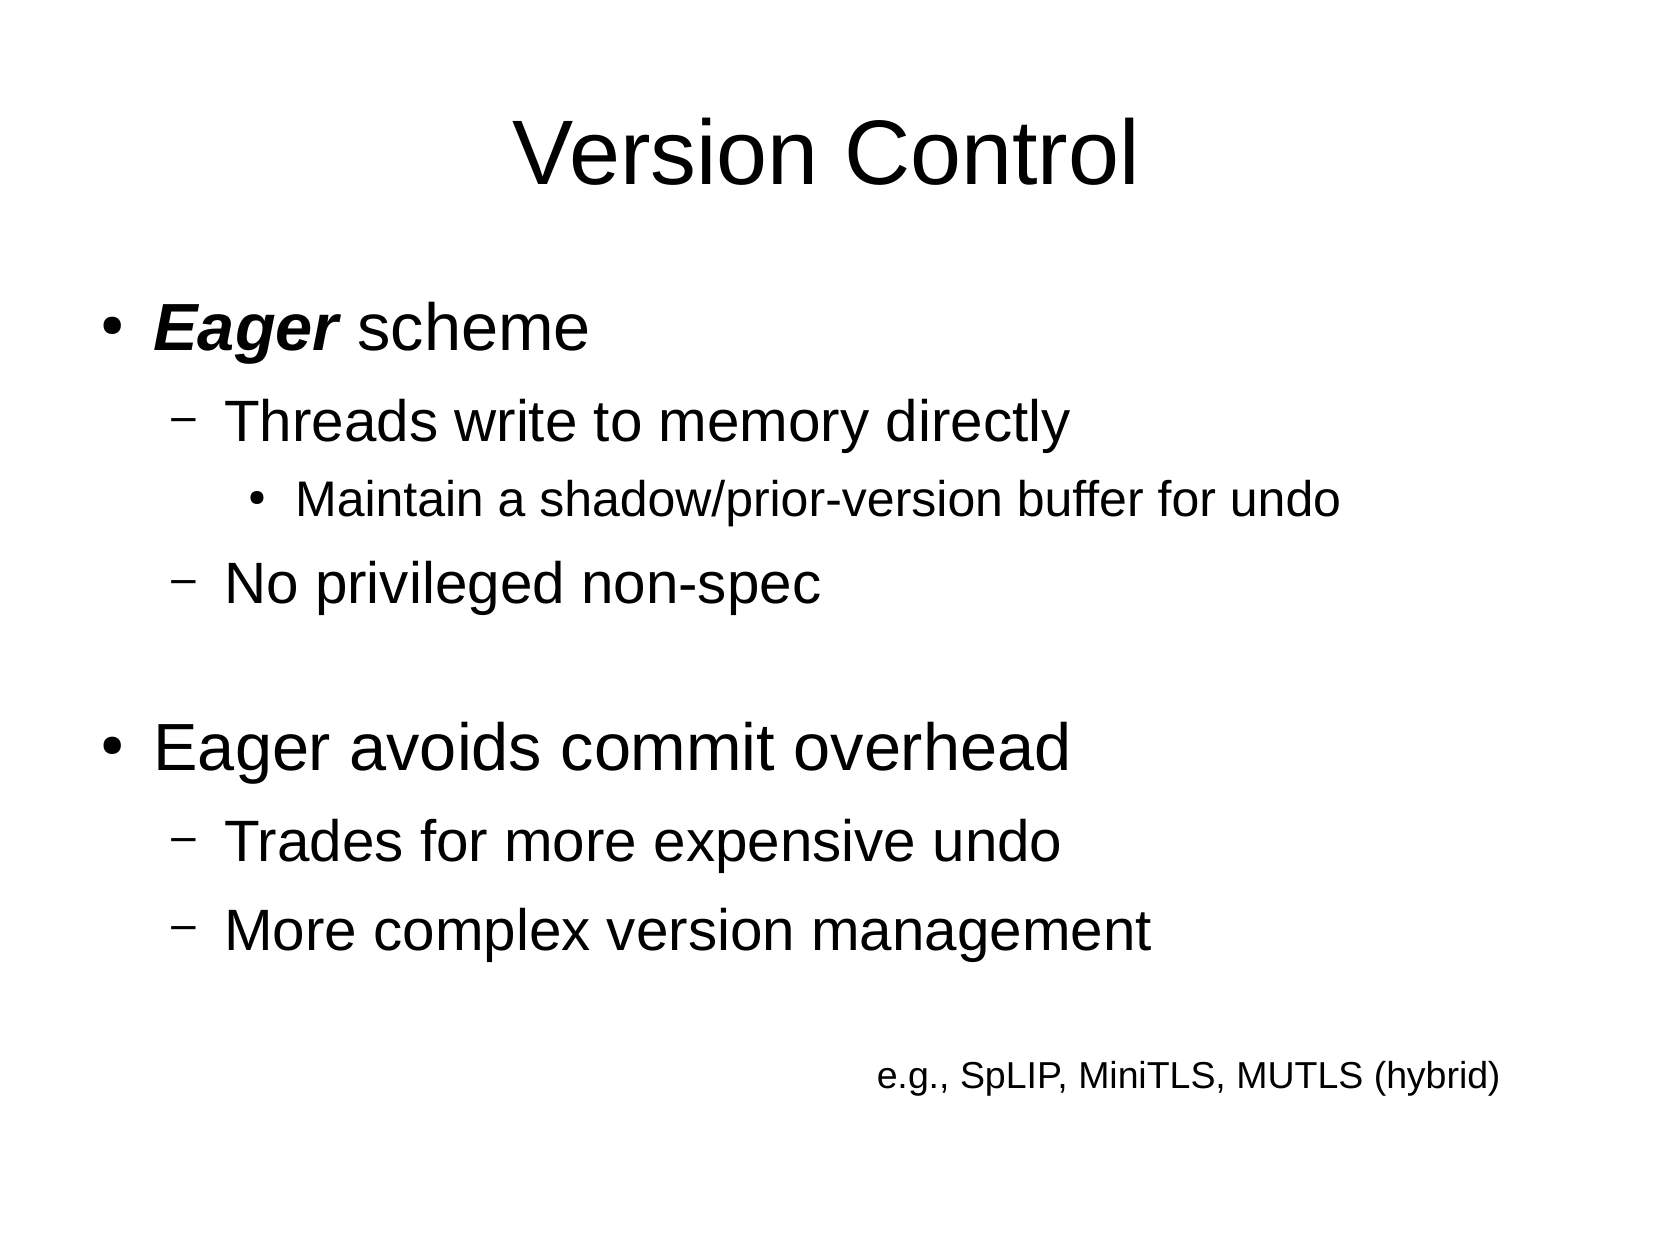

# Version Control
Eager scheme
Threads write to memory directly
Maintain a shadow/prior-version buffer for undo
No privileged non-spec
Eager avoids commit overhead
Trades for more expensive undo
More complex version management
e.g., SpLIP, MiniTLS, MUTLS (hybrid)